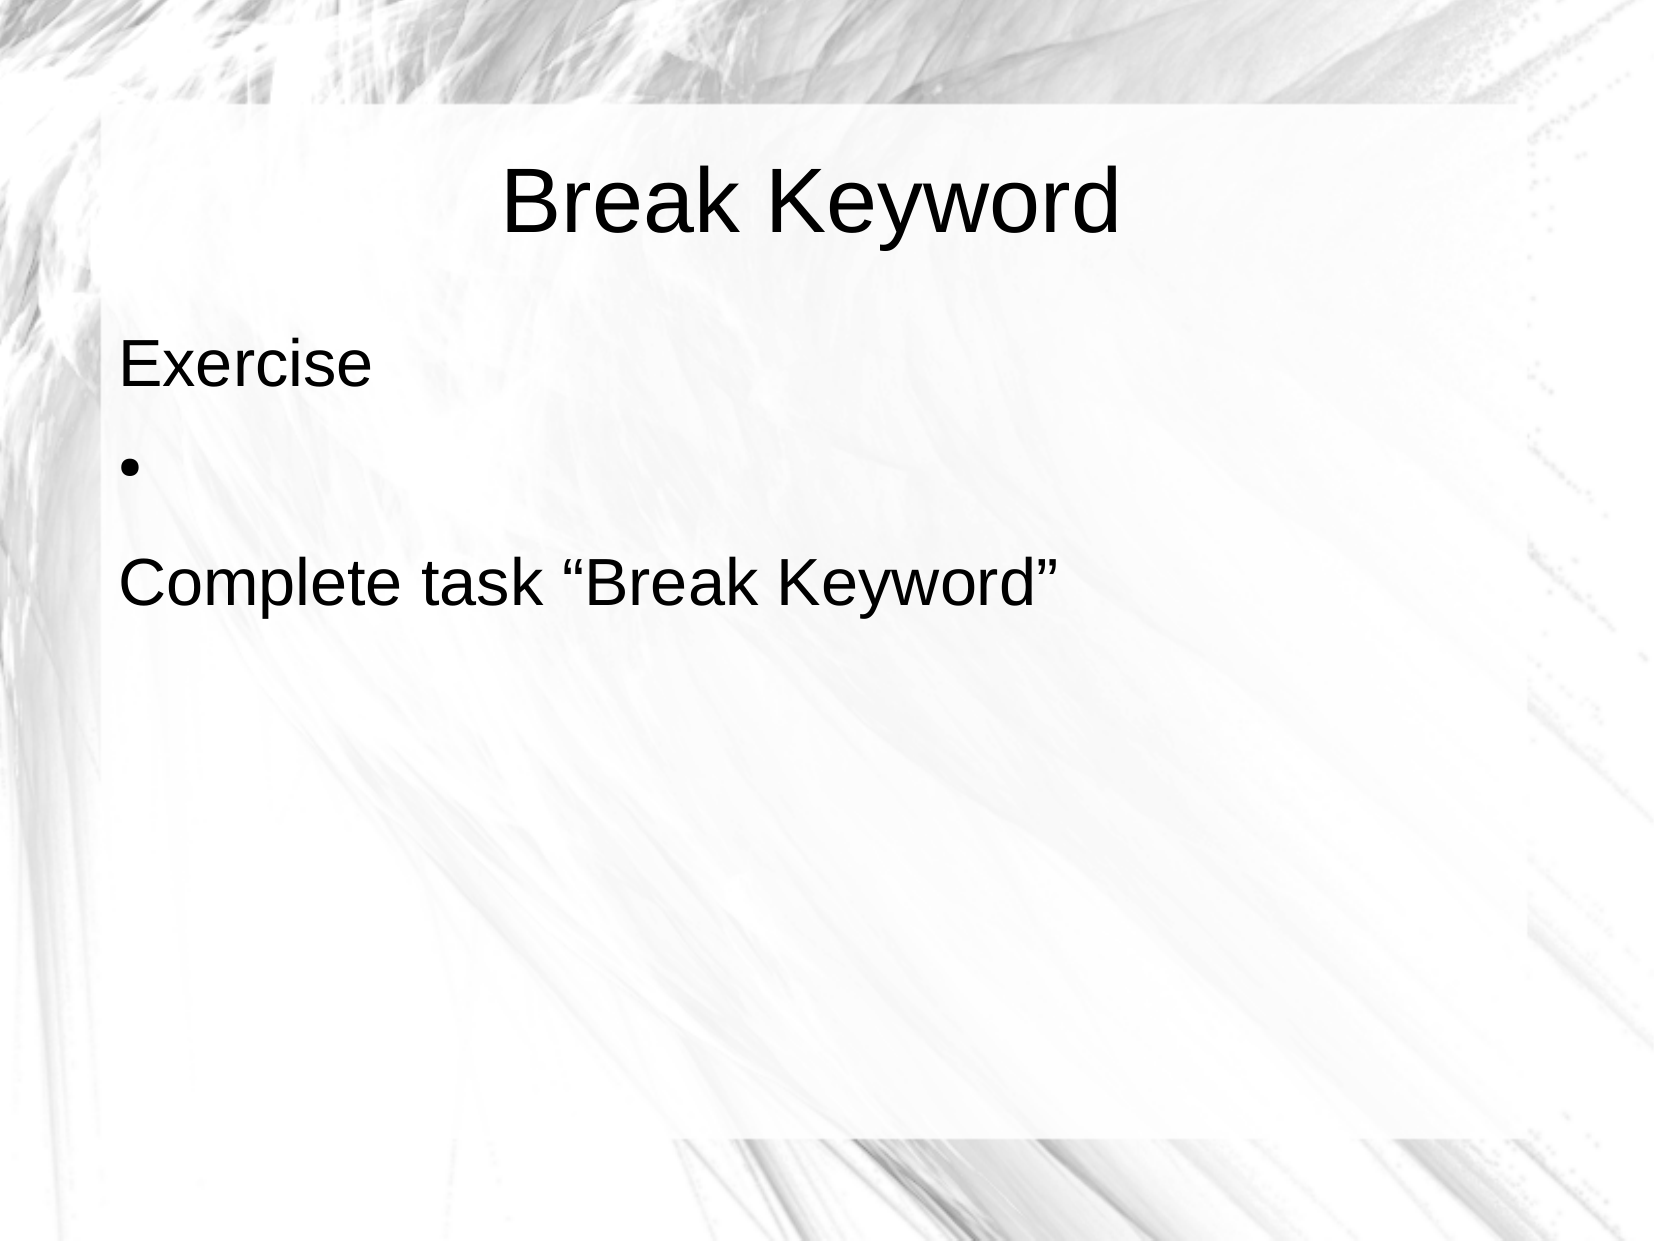

# Break Keyword
Exercise
Complete task “Break Keyword”